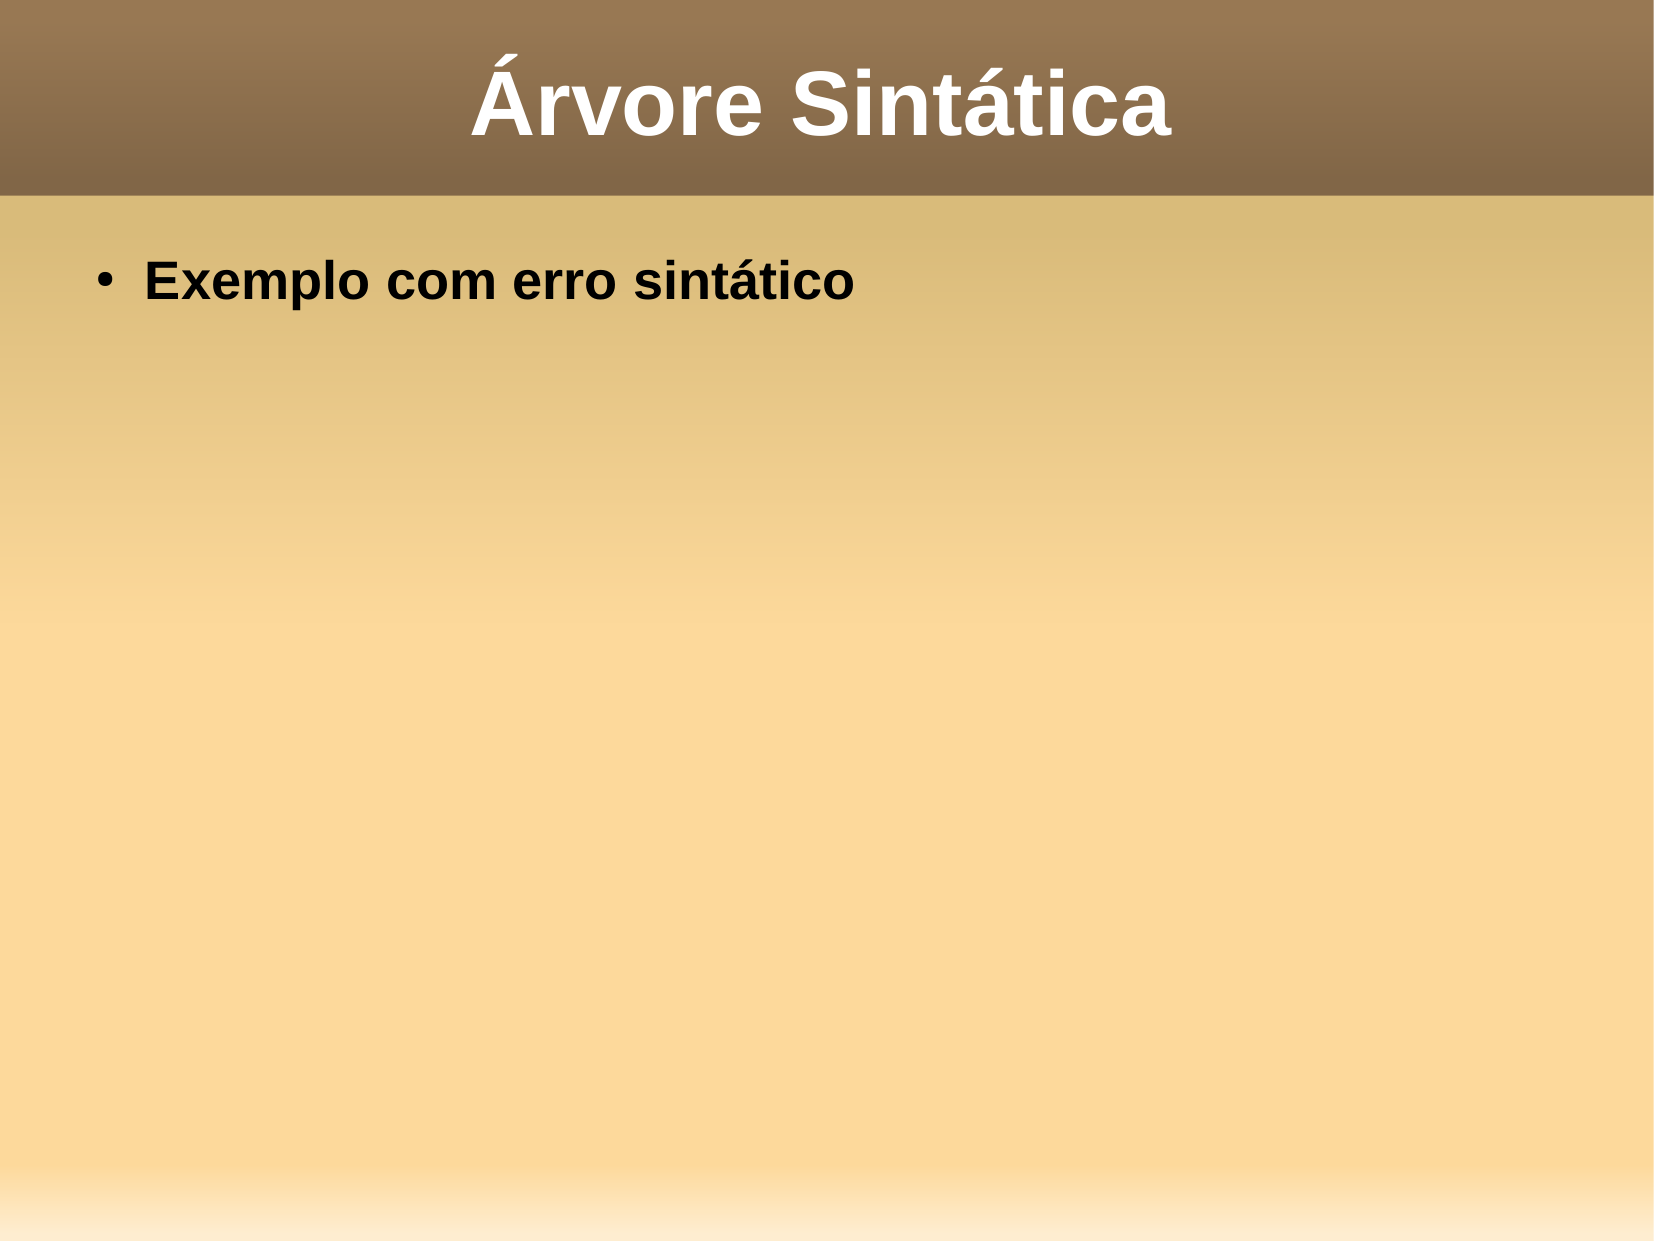

# Árvore Sintática
 Exemplo com erro sintático